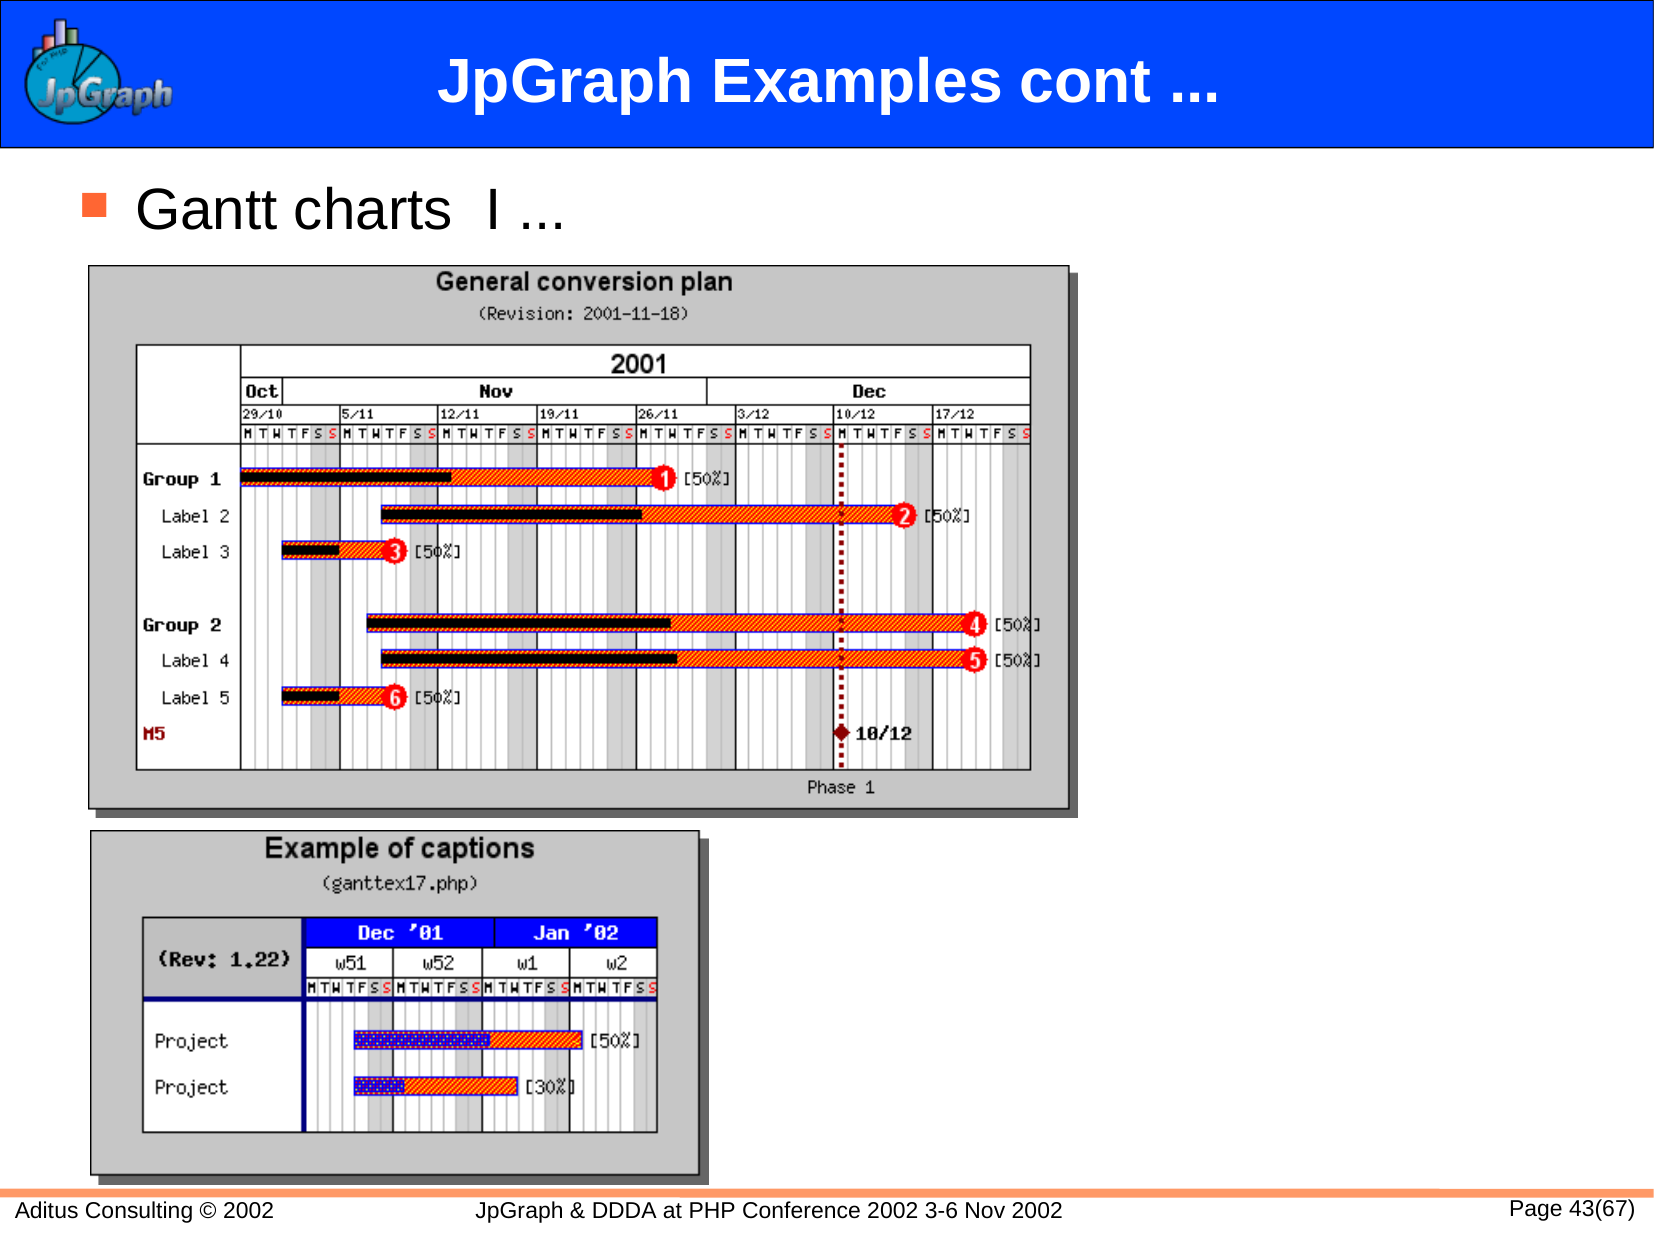

# JpGraph Examples cont ...
Gantt charts I ...